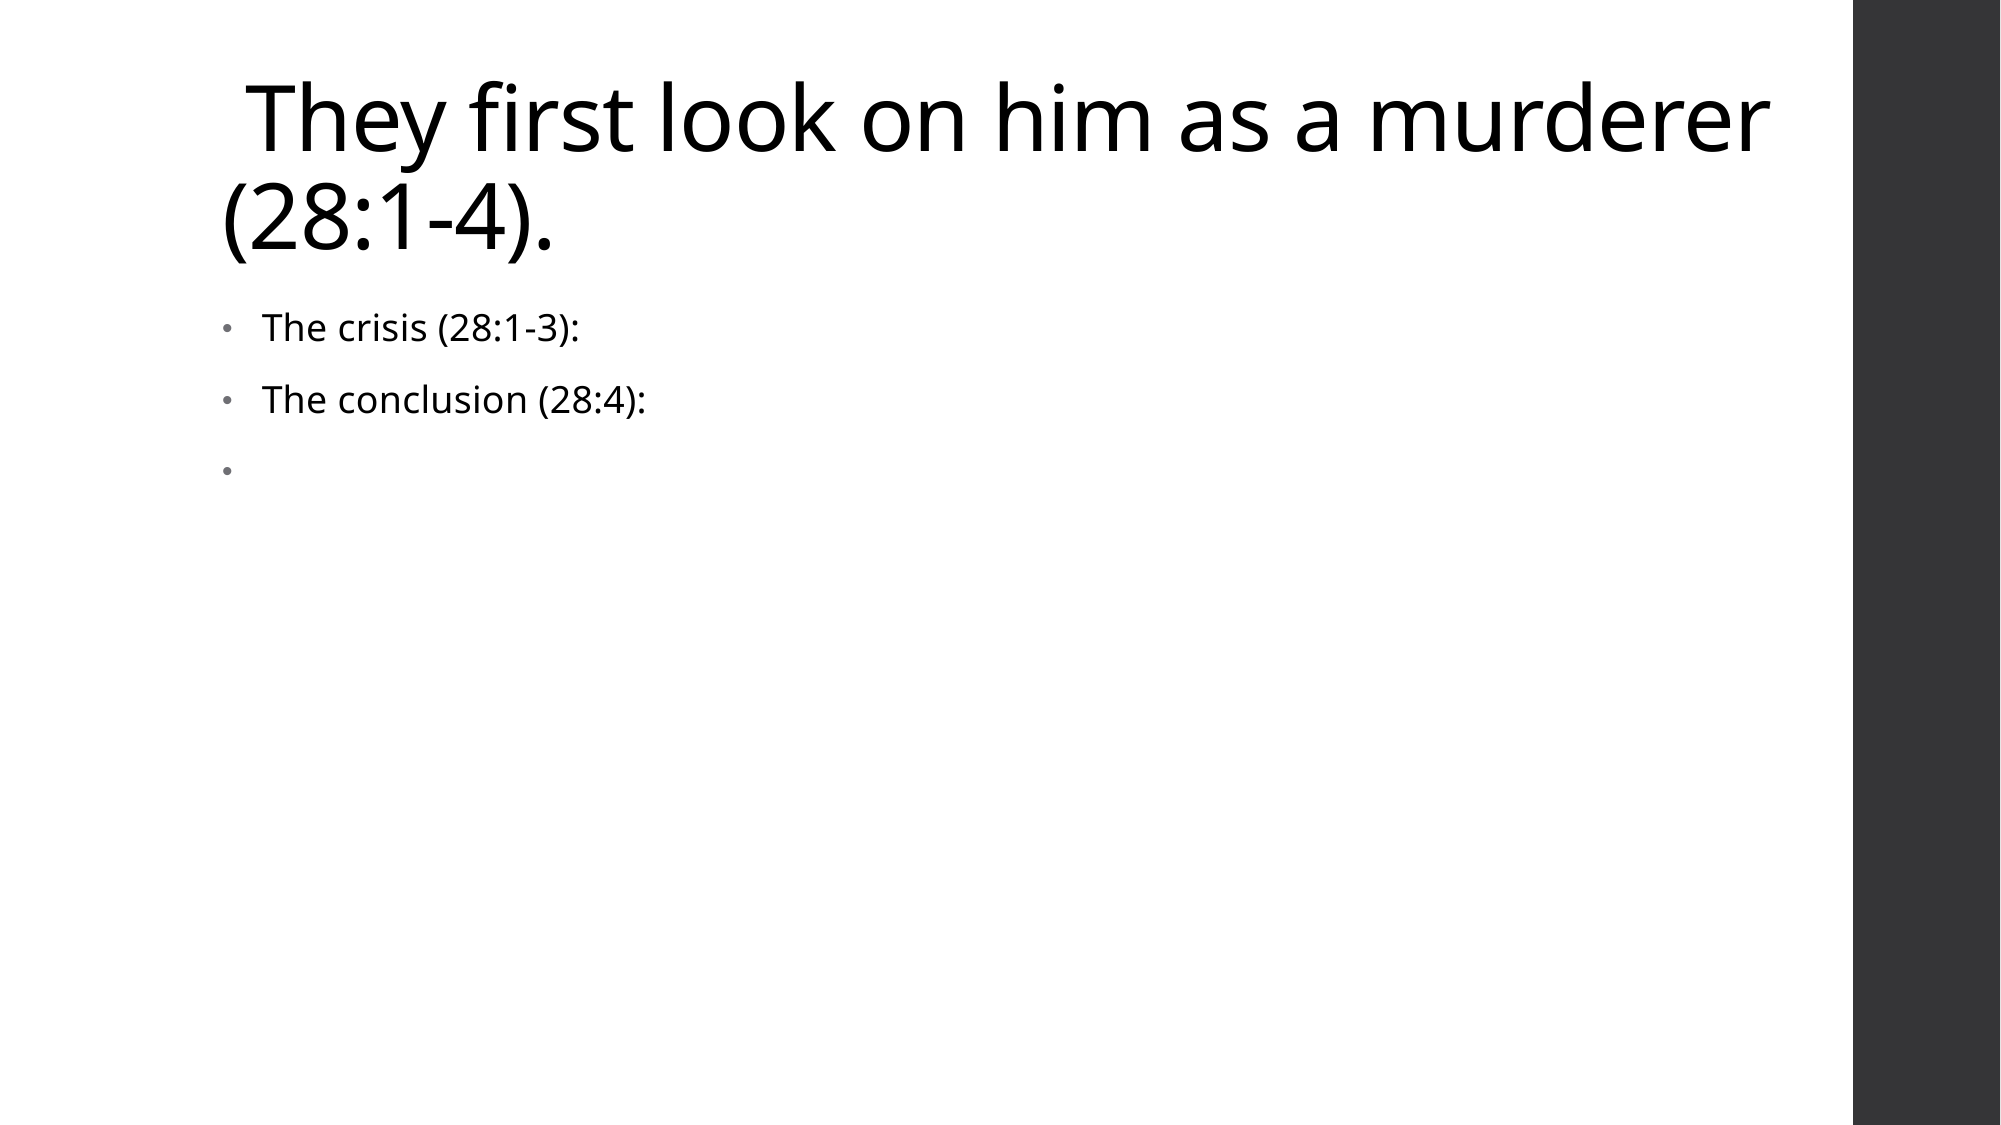

# They first look on him as a murderer (28:1-4).
 The crisis (28:1-3):
 The conclusion (28:4):